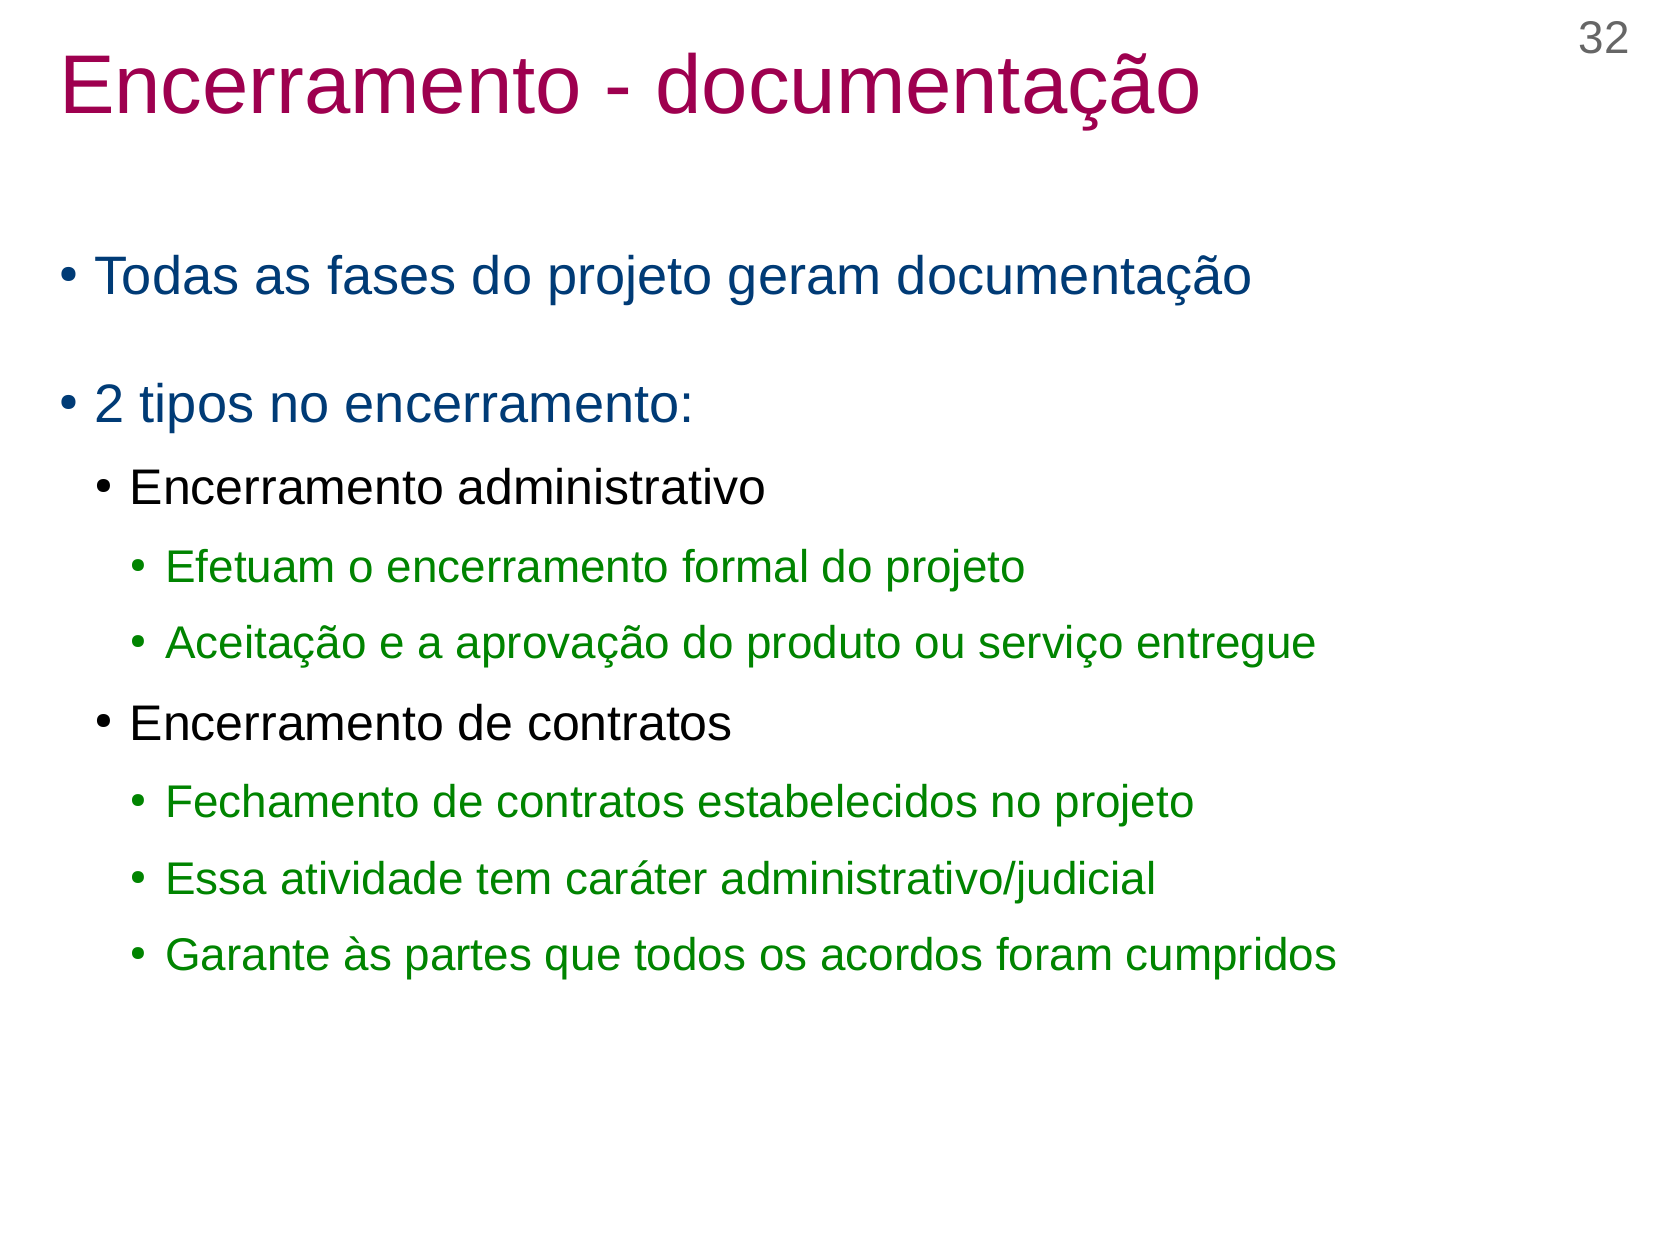

32
# Encerramento - documentação
Todas as fases do projeto geram documentação
2 tipos no encerramento:
Encerramento administrativo
Efetuam o encerramento formal do projeto
Aceitação e a aprovação do produto ou serviço entregue
Encerramento de contratos
Fechamento de contratos estabelecidos no projeto
Essa atividade tem caráter administrativo/judicial
Garante às partes que todos os acordos foram cumpridos